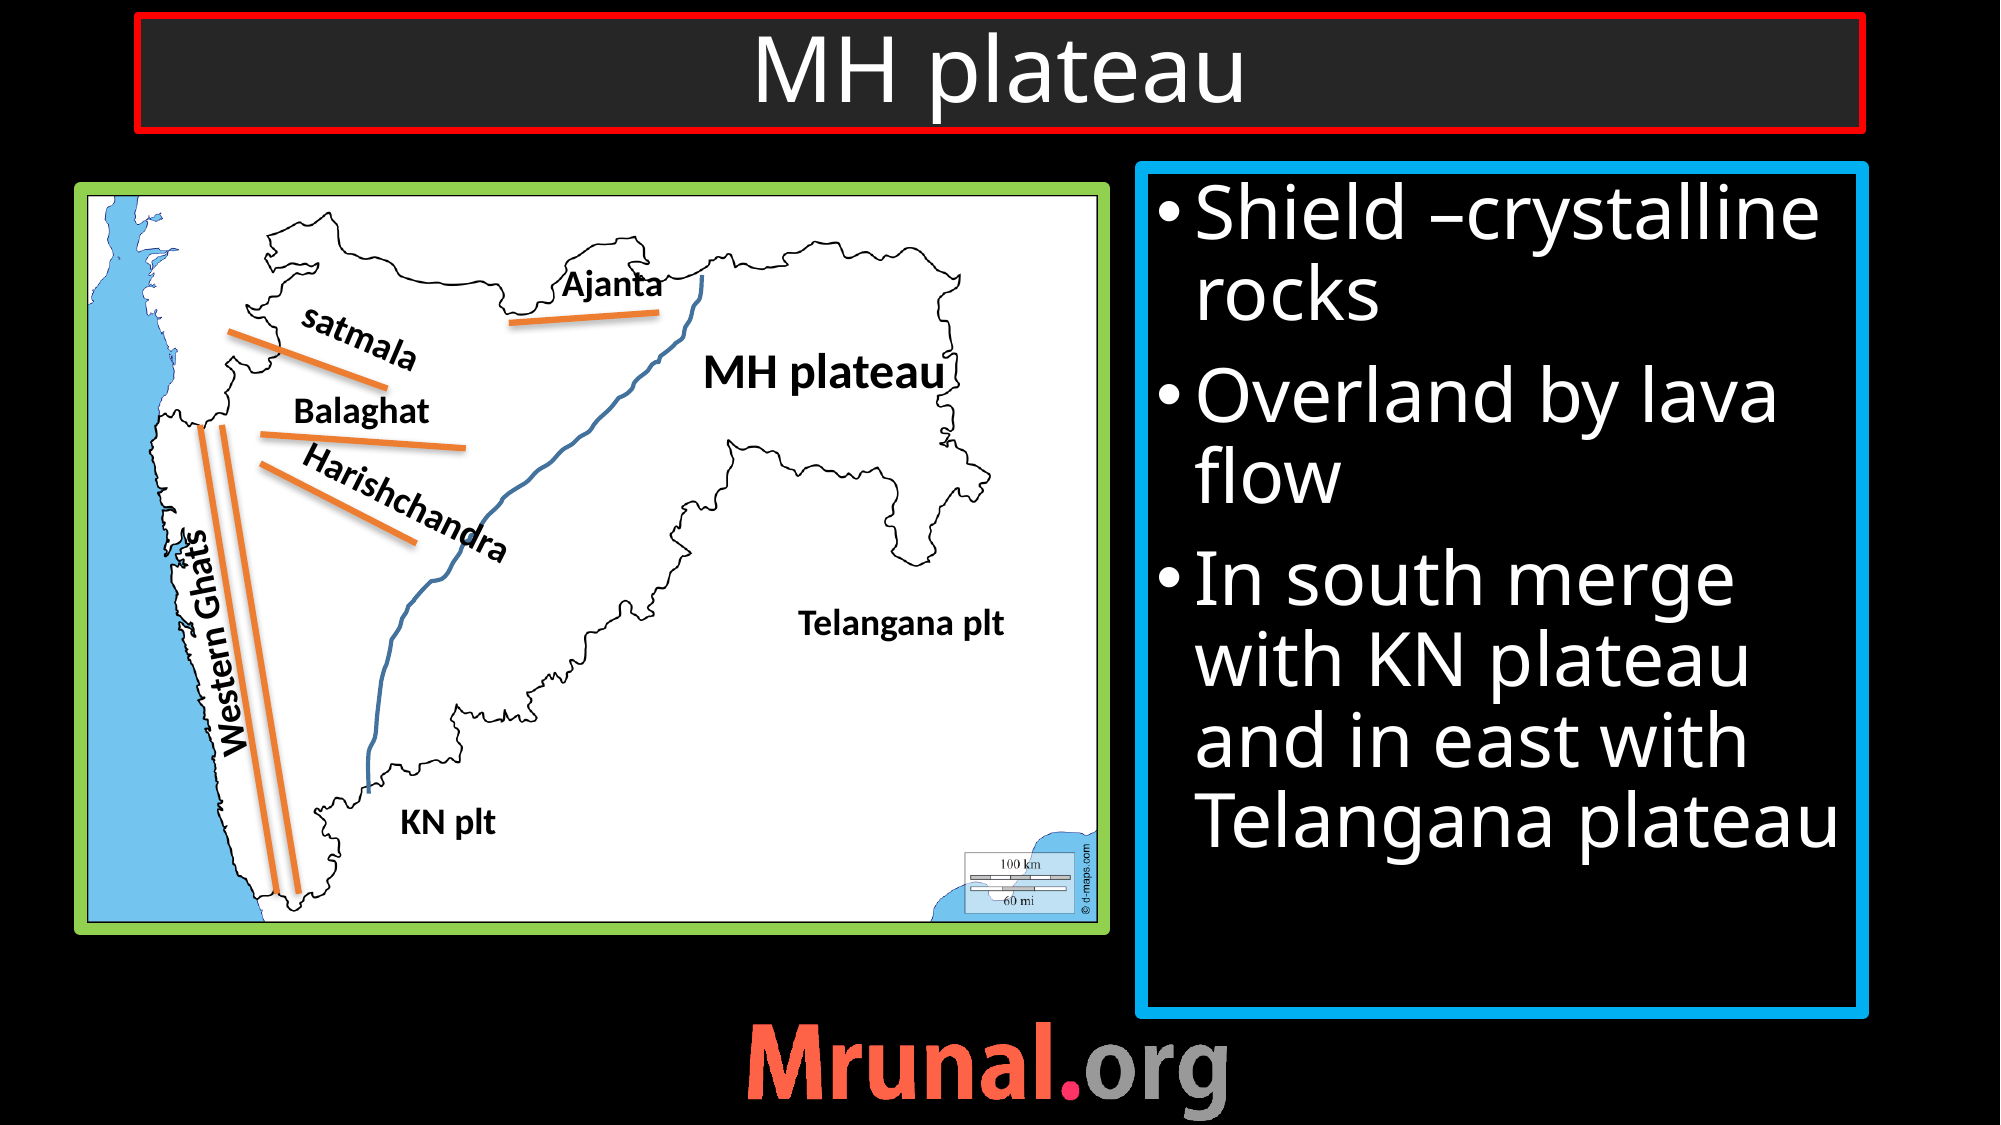

MH plateau
# Shield –crystalline rocks
Overland by lava flow
In south merge with KN plateau and in east with Telangana plateau
Ajanta
satmala
MH plateau
Balaghat
Harishchandra
Western Ghats
Telangana plt
KN plt